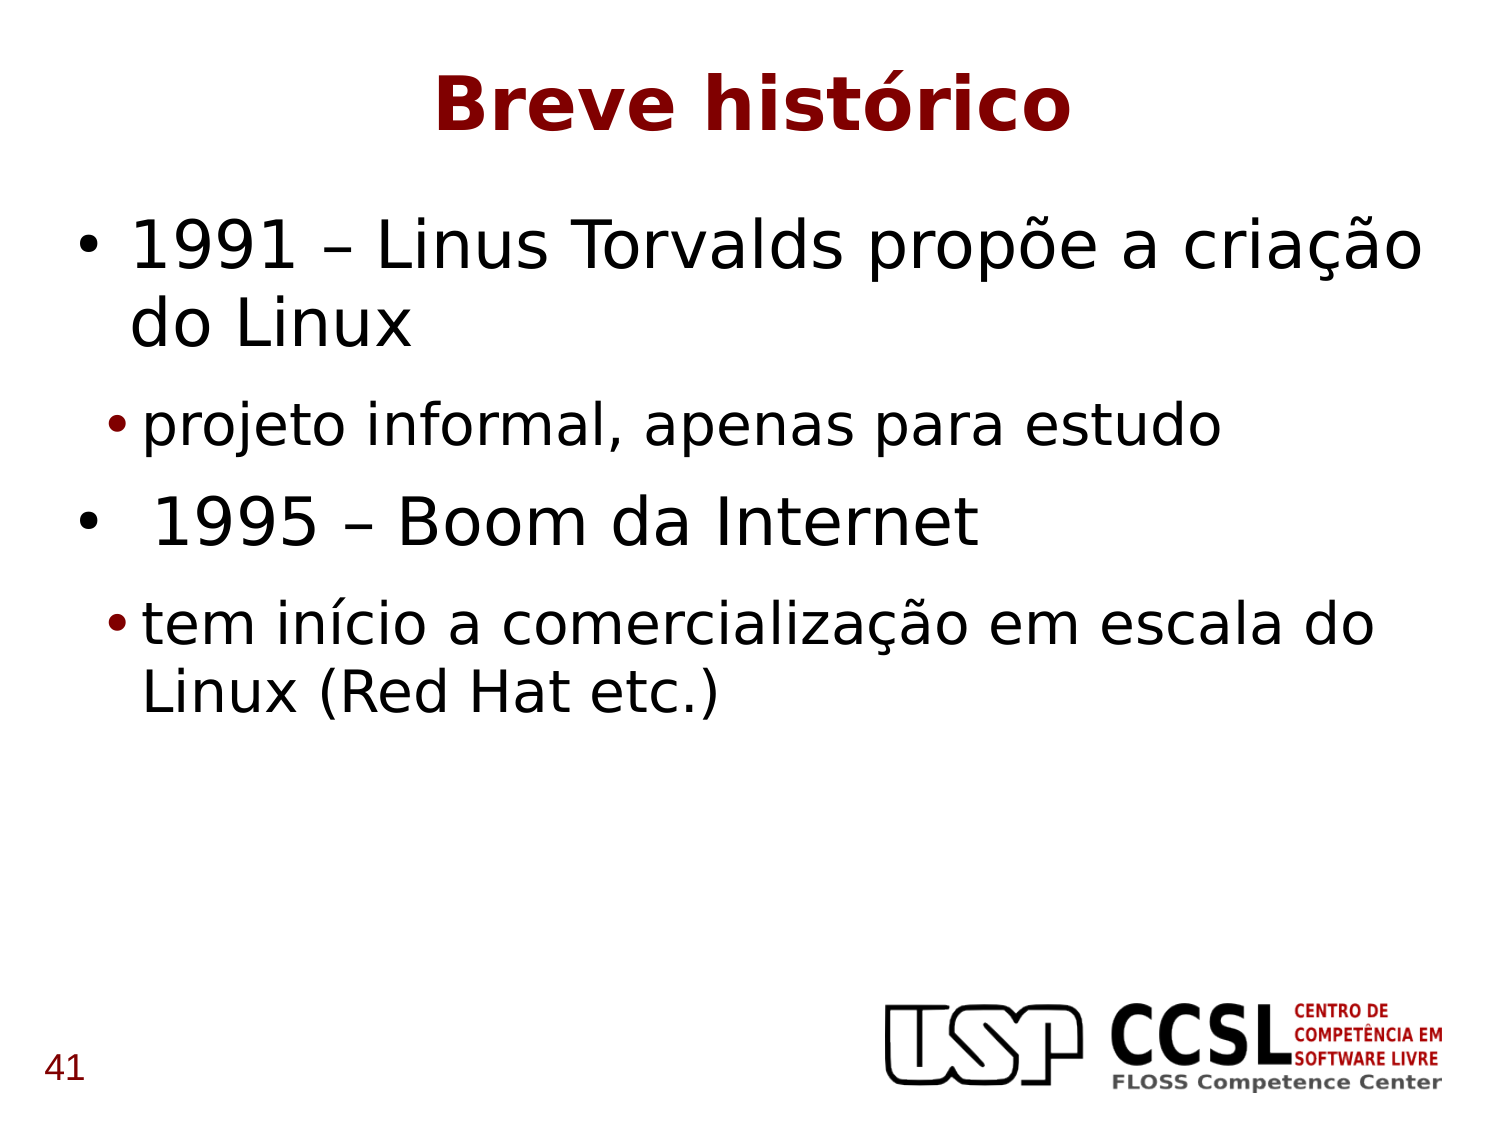

# Breve histórico
1991 – Linus Torvalds propõe a criação do Linux
projeto informal, apenas para estudo
 1995 – Boom da Internet
tem início a comercialização em escala do Linux (Red Hat etc.)